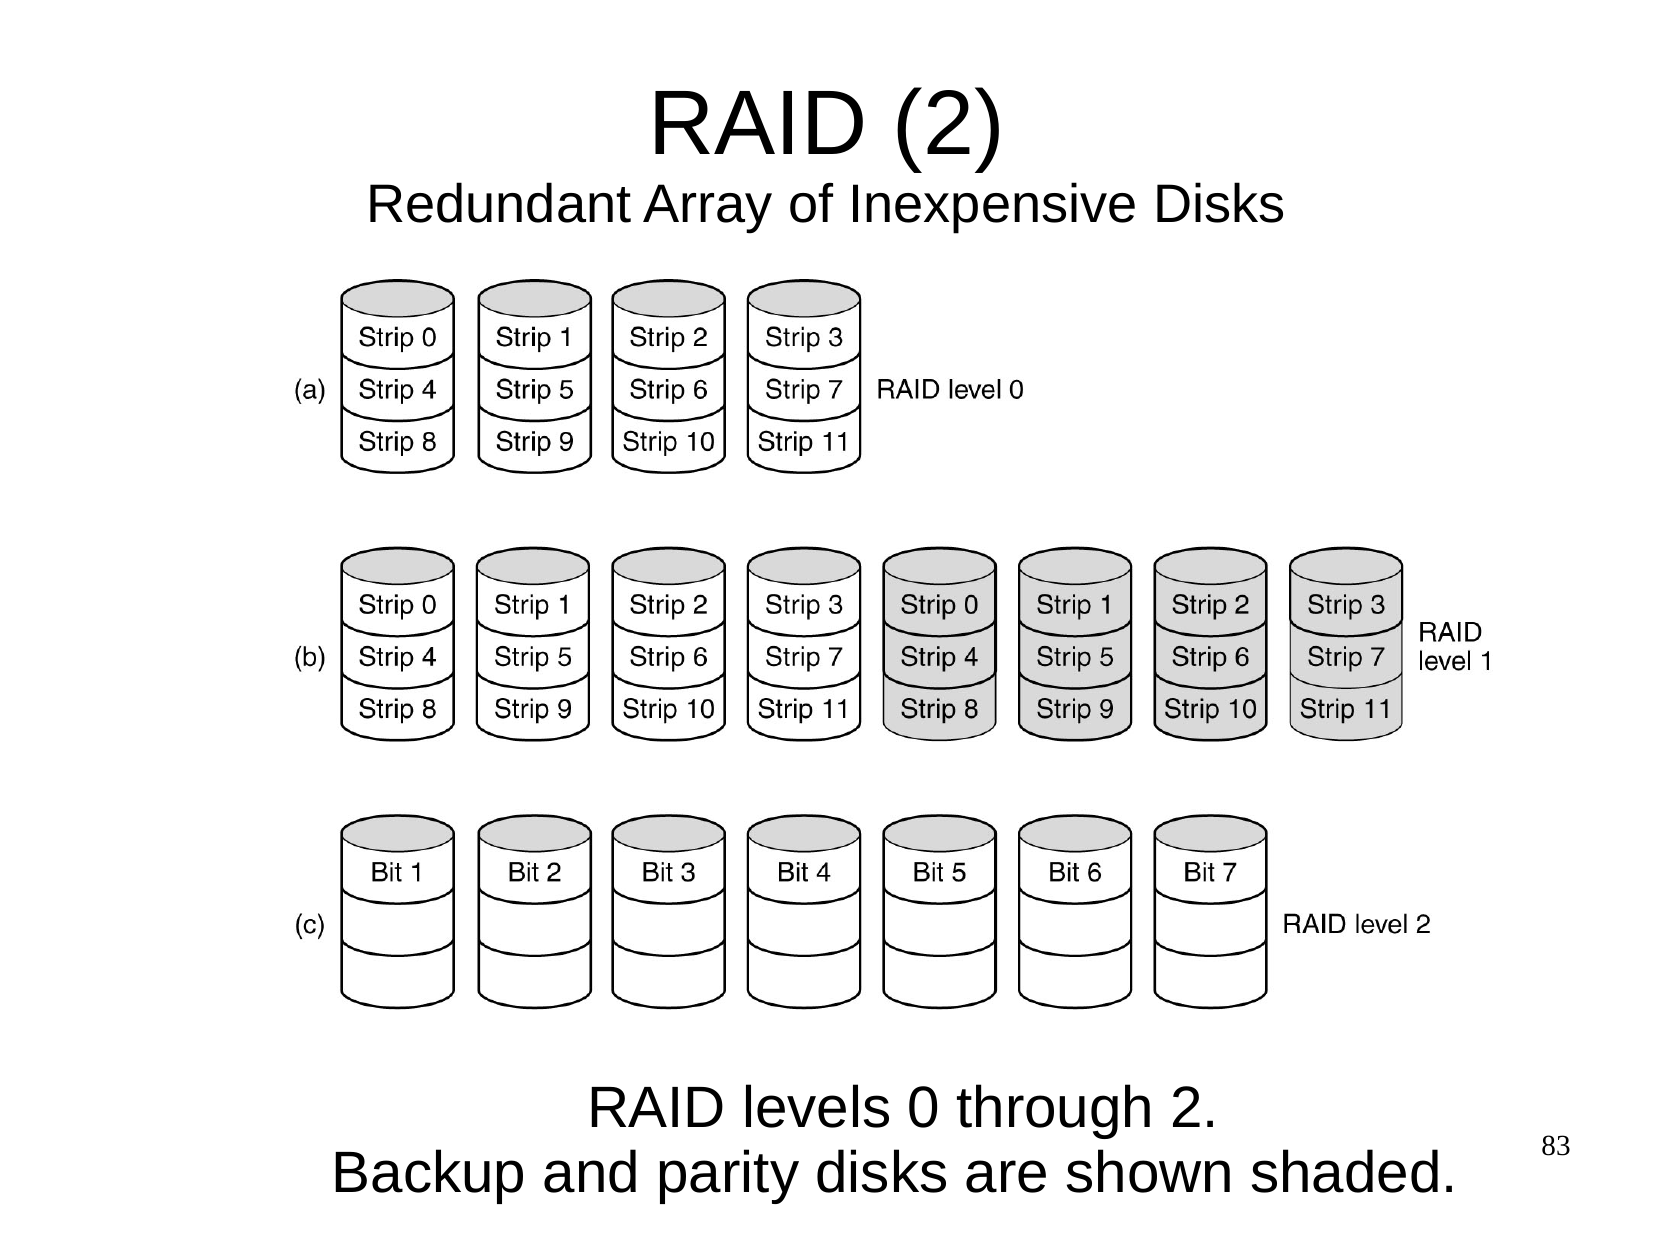

# RAID (2) Redundant Array of Inexpensive Disks
 RAID levels 0 through 2.
Backup and parity disks are shown shaded.
83